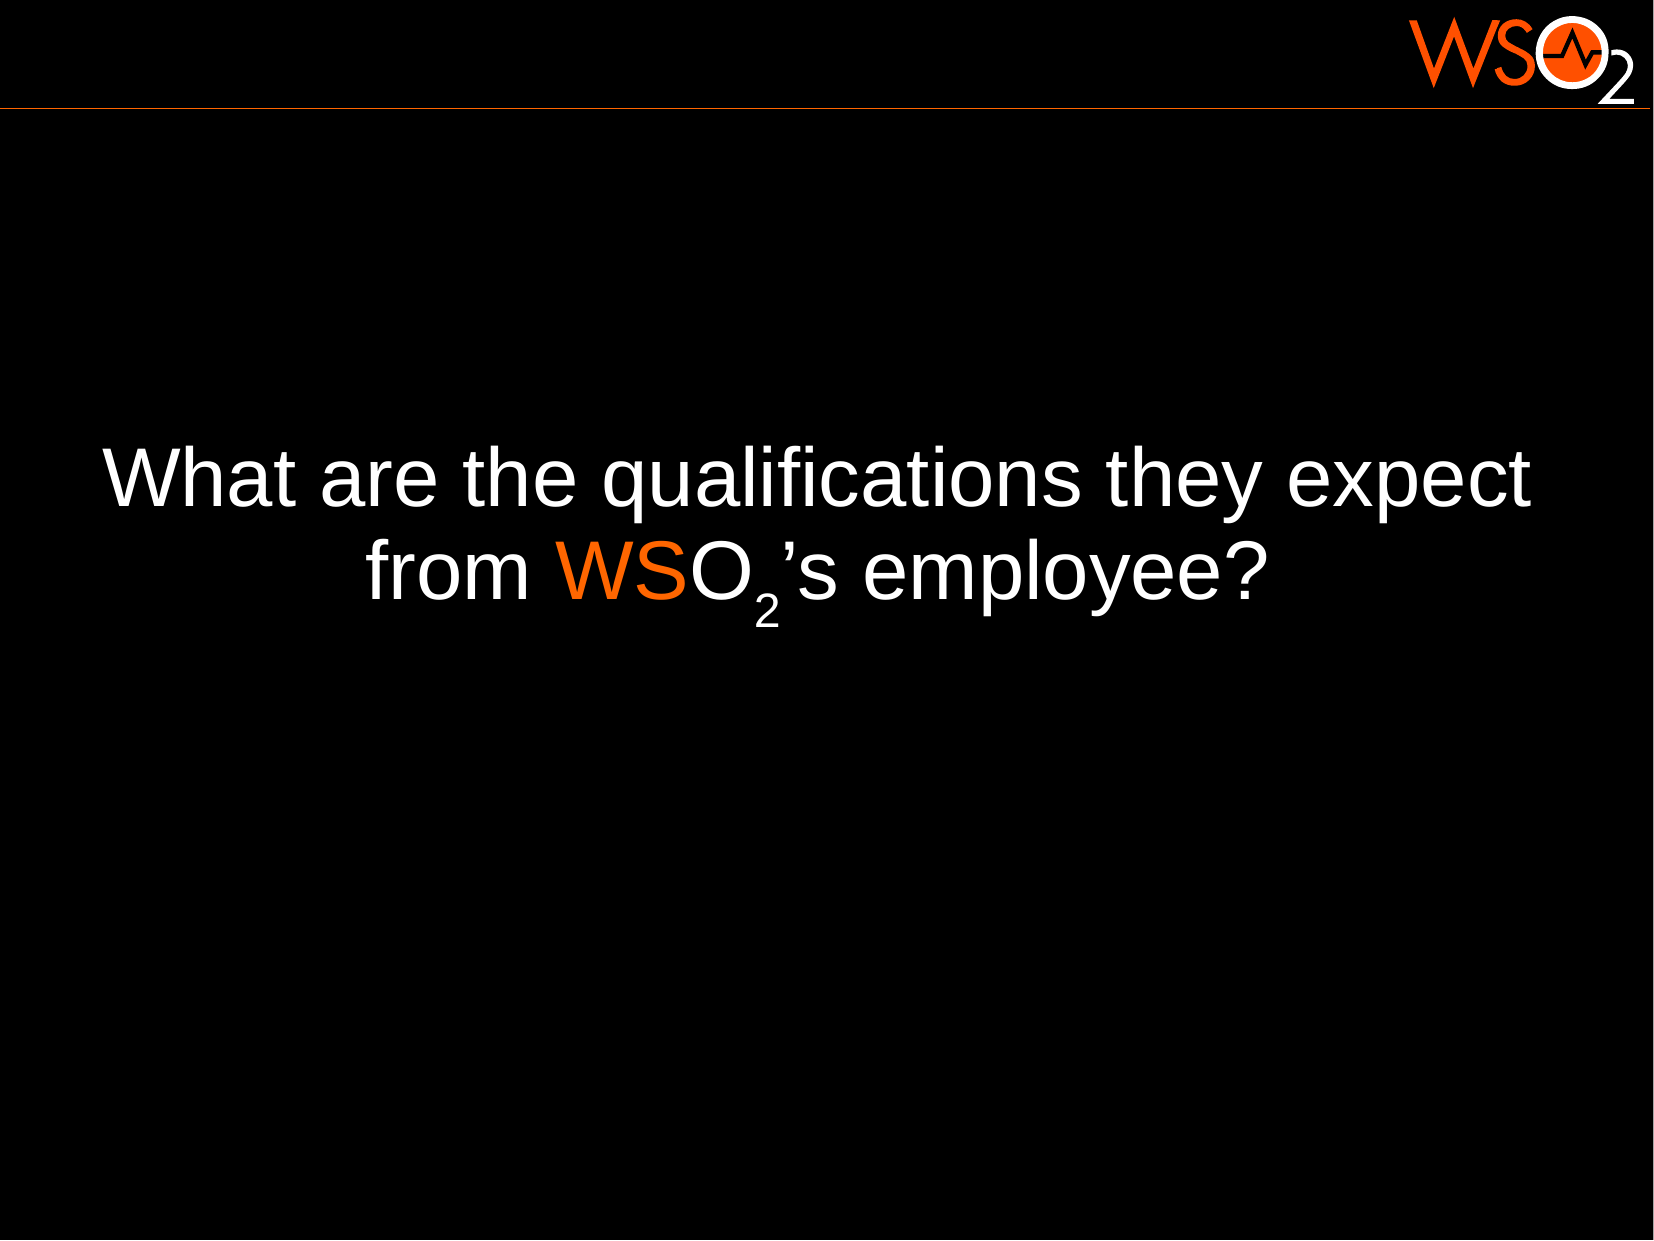

What are the qualifications they expect from WSO2’s employee?